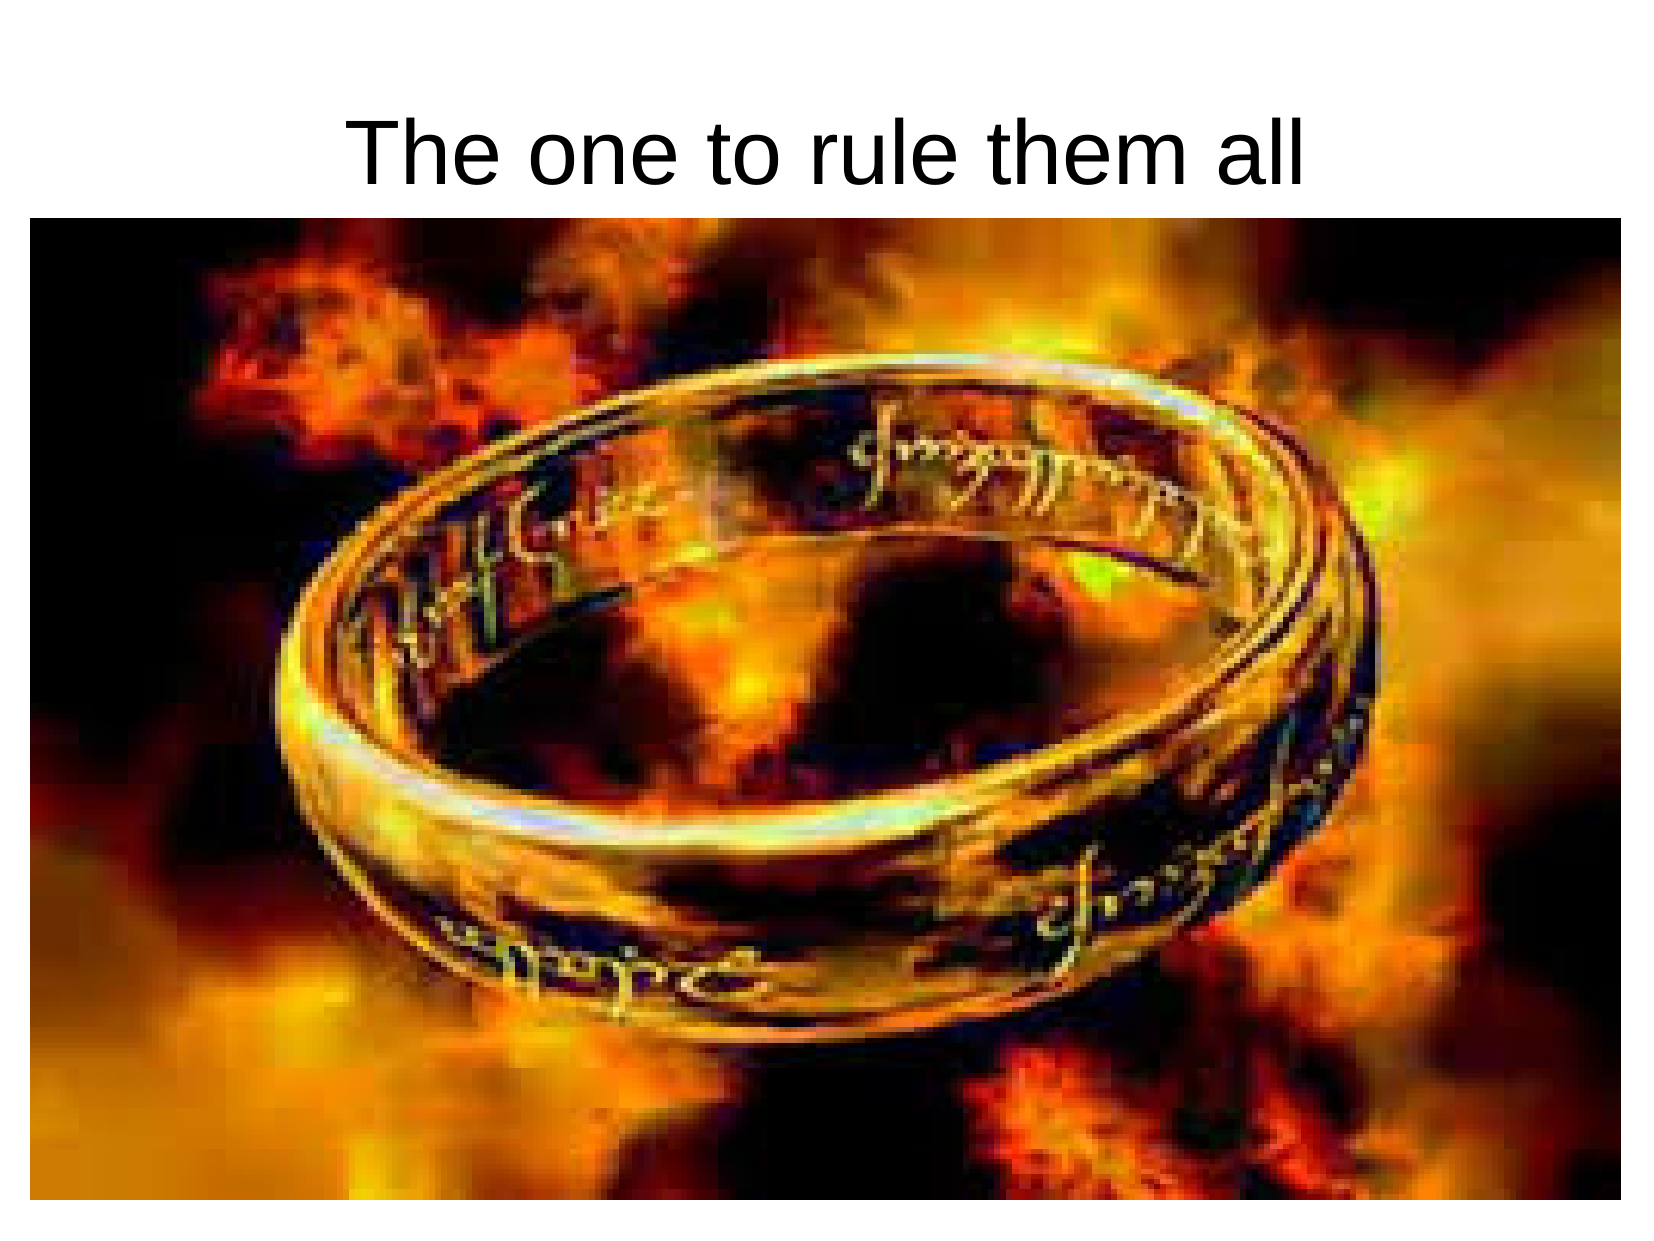

# The one to rule them all